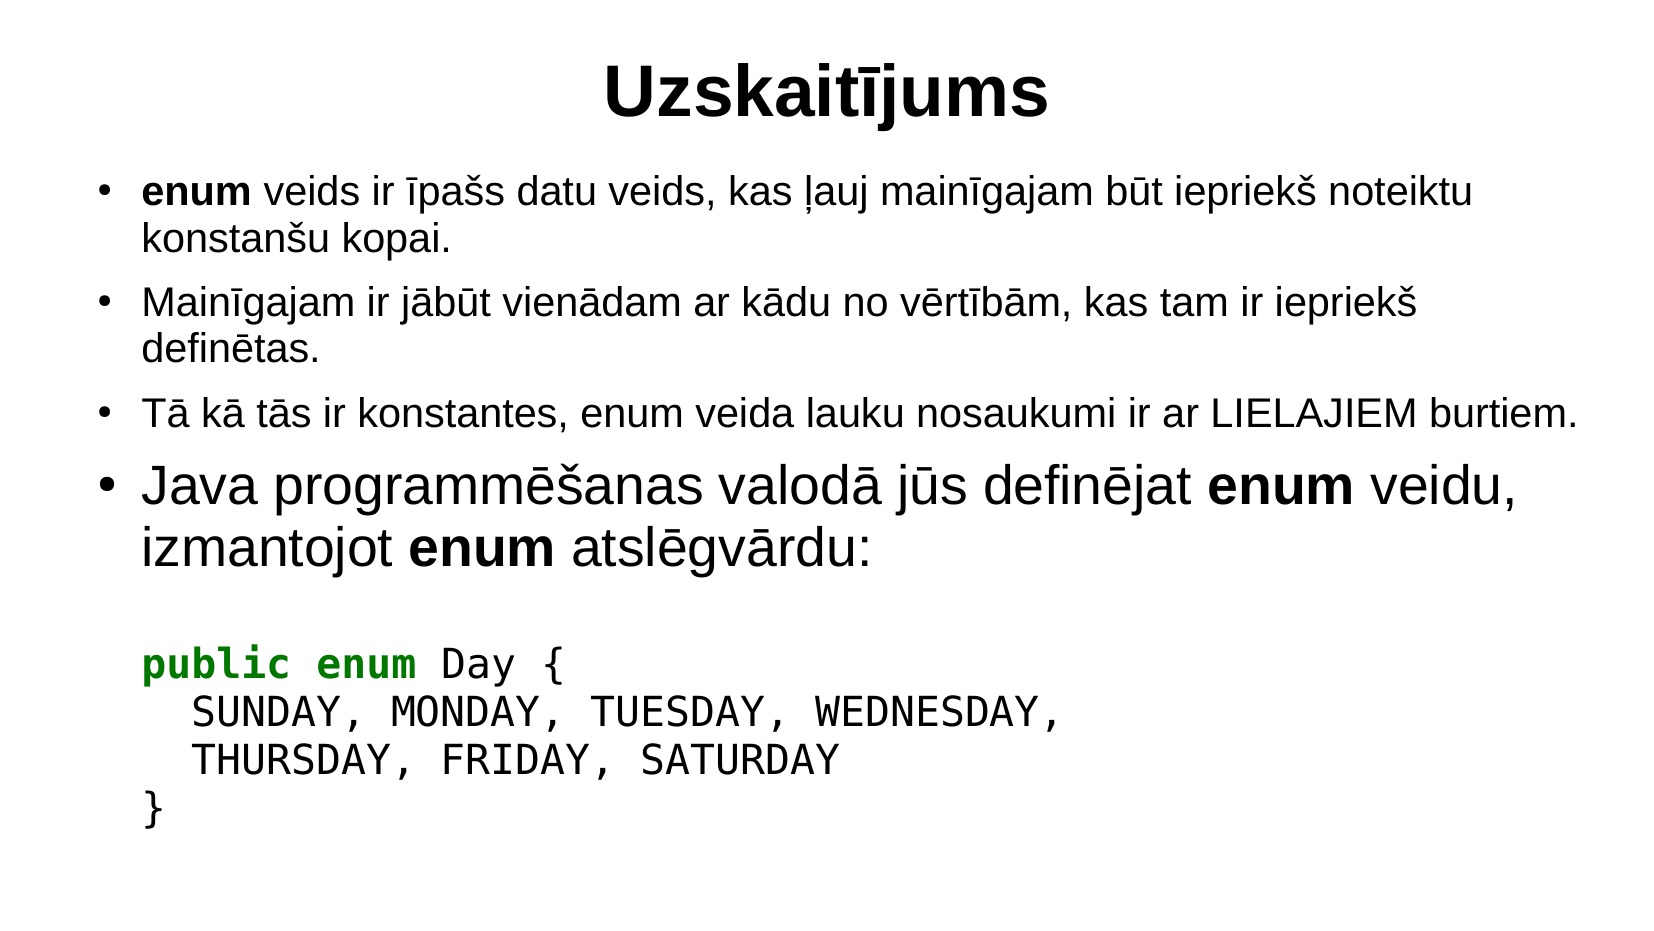

# Uzskaitījums
enum veids ir īpašs datu veids, kas ļauj mainīgajam būt iepriekš noteiktu konstanšu kopai.
Mainīgajam ir jābūt vienādam ar kādu no vērtībām, kas tam ir iepriekš definētas.
Tā kā tās ir konstantes, enum veida lauku nosaukumi ir ar LIELAJIEM burtiem.
Java programmēšanas valodā jūs definējat enum veidu, izmantojot enum atslēgvārdu:
public enum Day {
 SUNDAY, MONDAY, TUESDAY, WEDNESDAY,
 THURSDAY, FRIDAY, SATURDAY
}